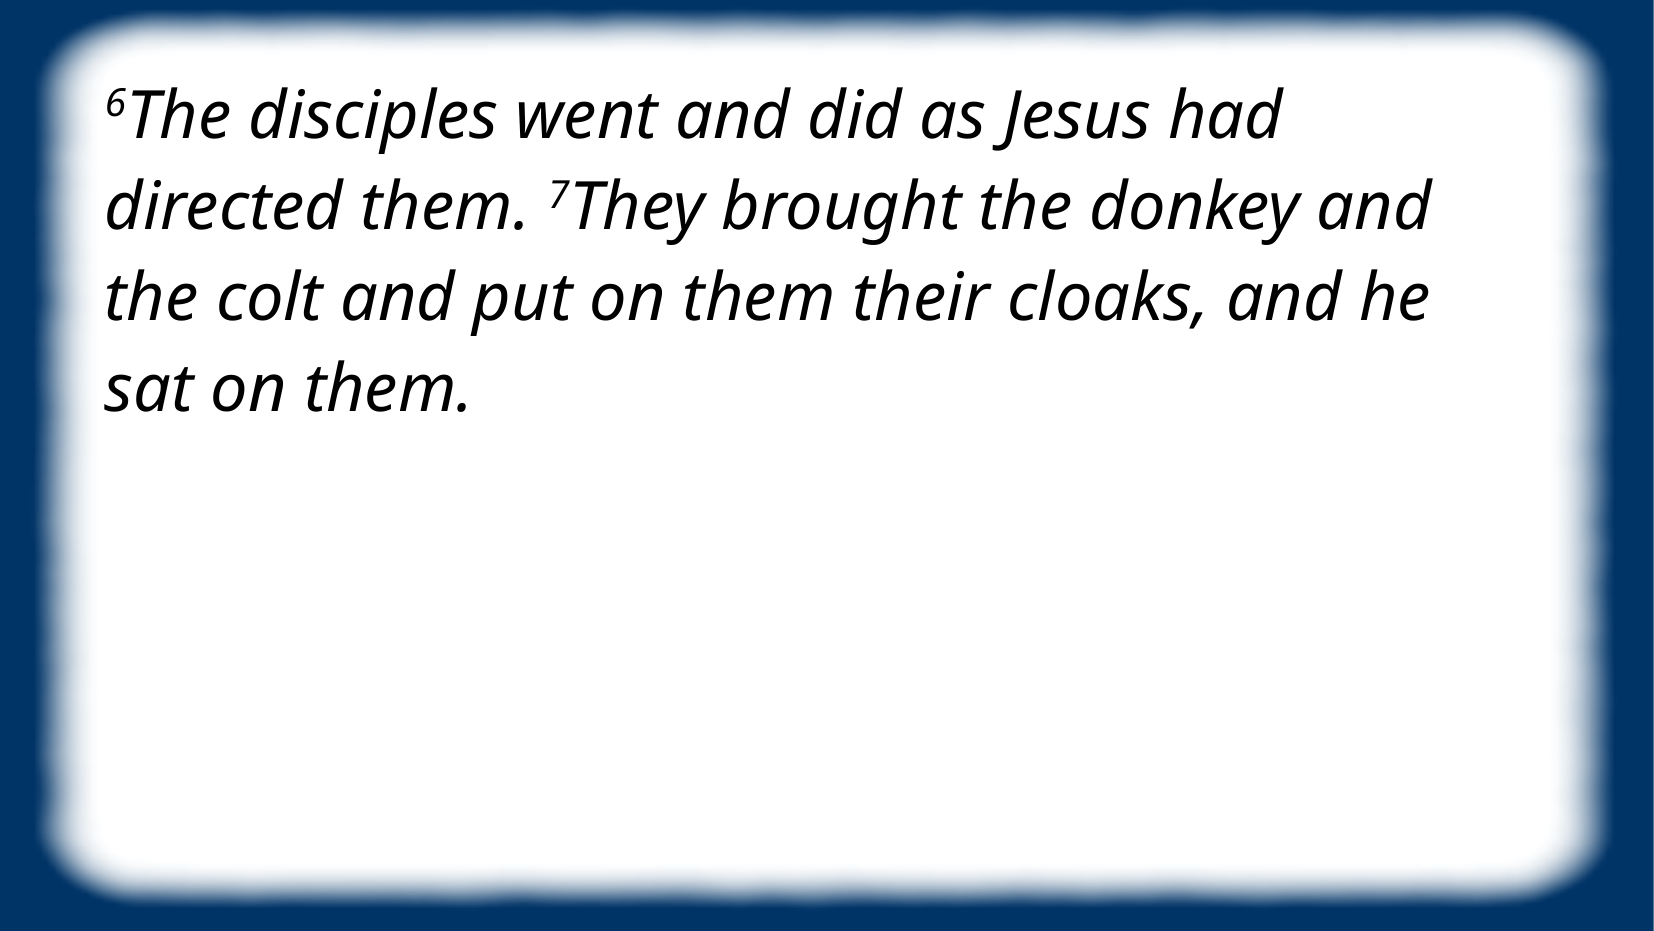

6The disciples went and did as Jesus had directed them. 7They brought the donkey and the colt and put on them their cloaks, and he sat on them.